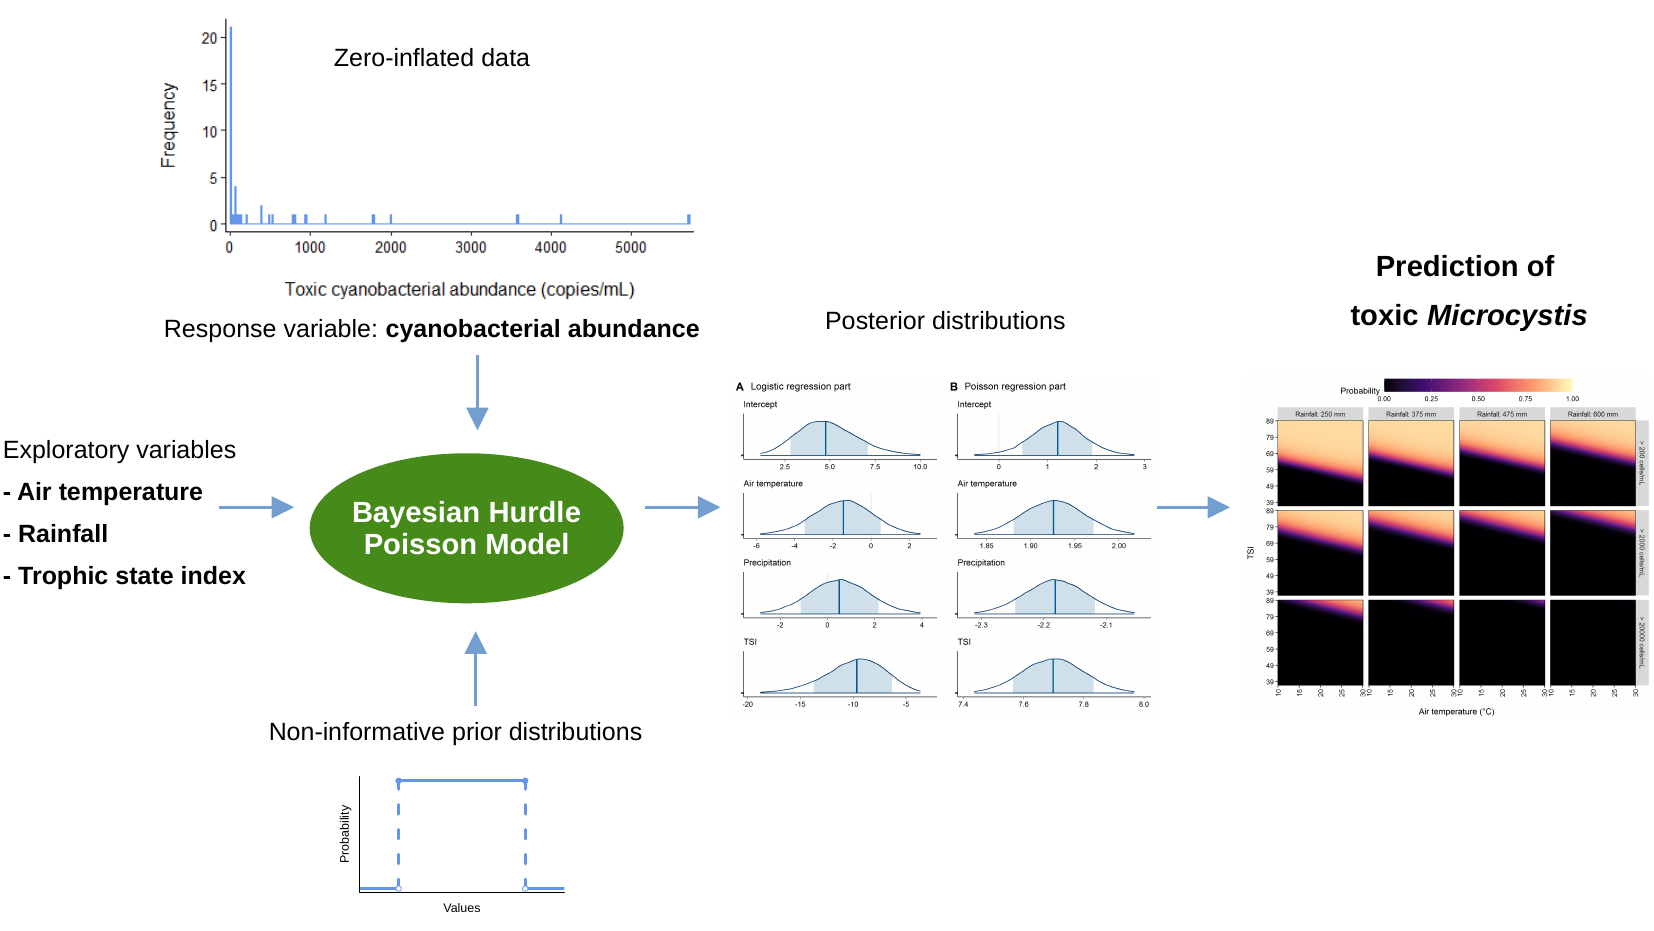

Zero-inflated data
Response variable: cyanobacterial abundance
Prediction of
toxic Microcystis
Posterior distributions
Exploratory variables
- Air temperature
- Rainfall
- Trophic state index
Bayesian Hurdle
Poisson Model
Non-informative prior distributions